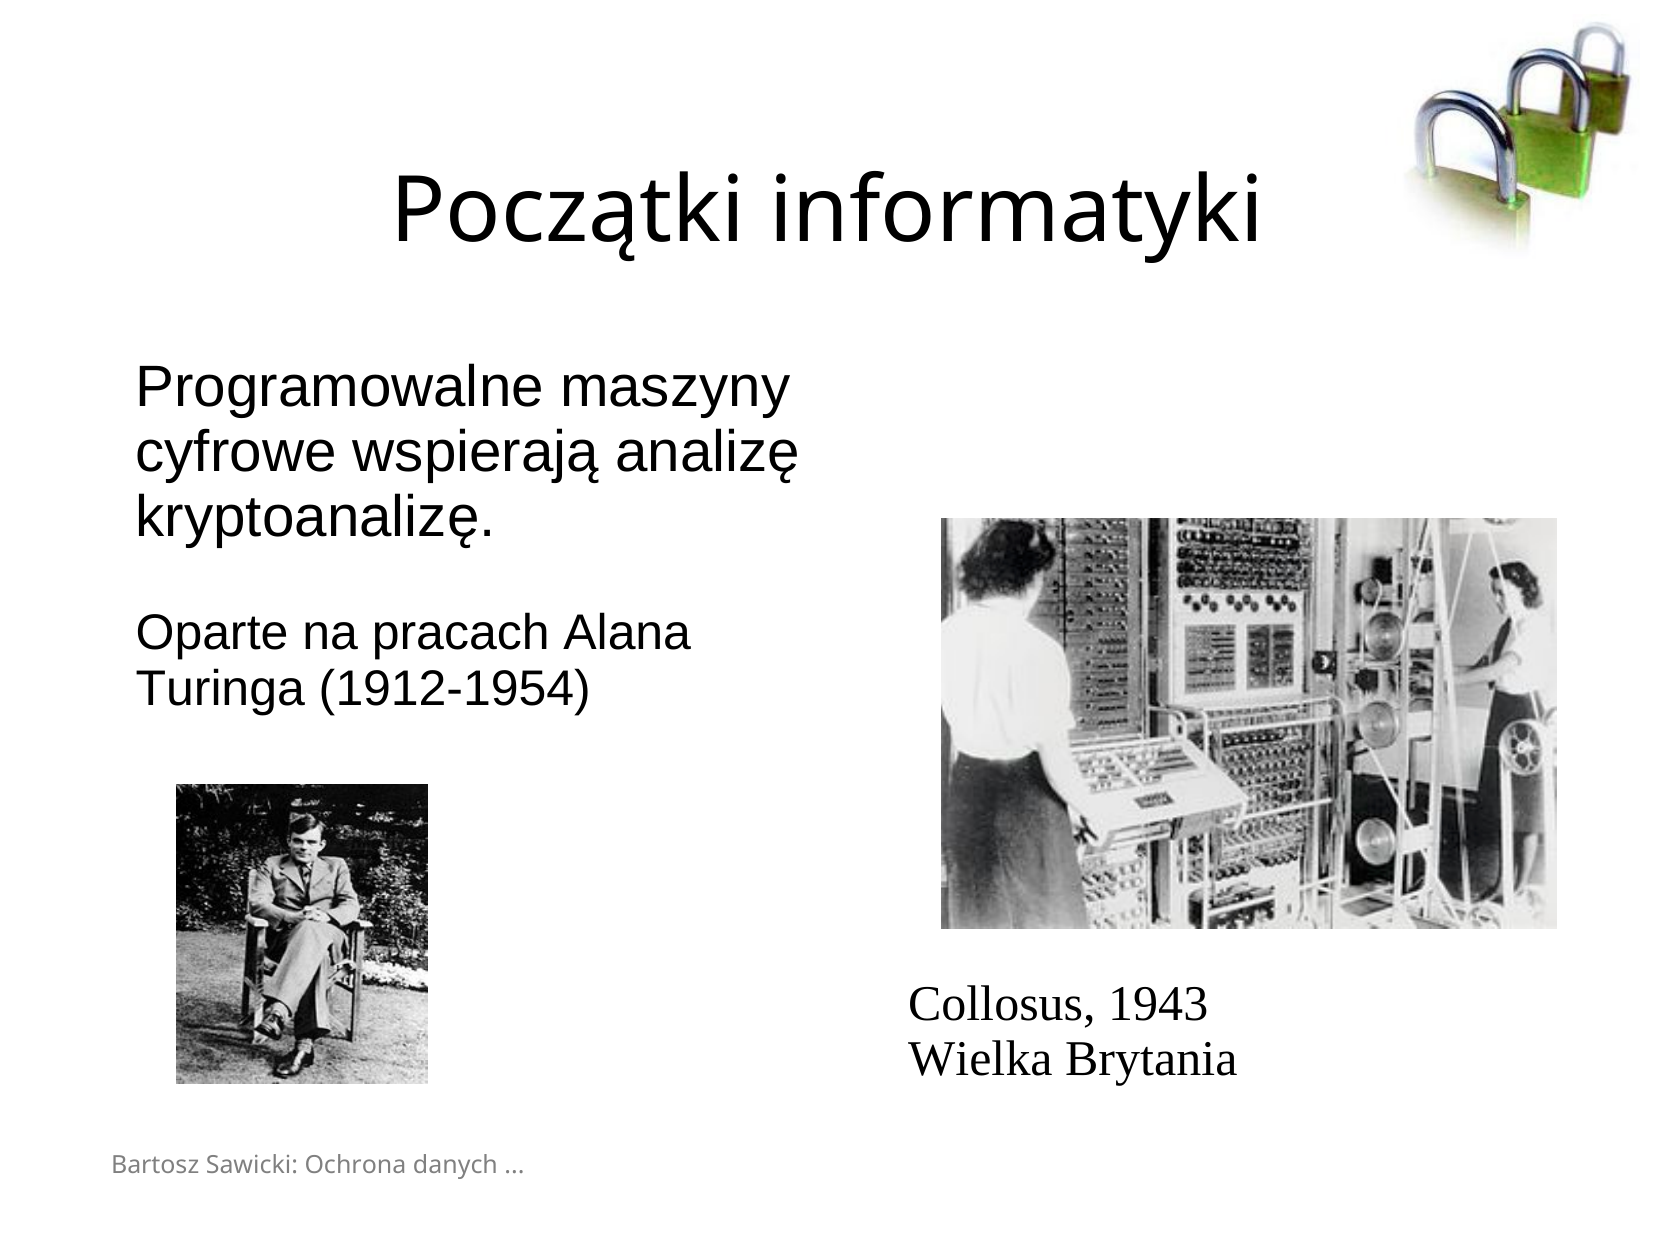

# Początki informatyki
Programowalne maszyny cyfrowe wspierają analizę kryptoanalizę.
Oparte na pracach Alana Turinga (1912-1954)
Collosus, 1943
Wielka Brytania